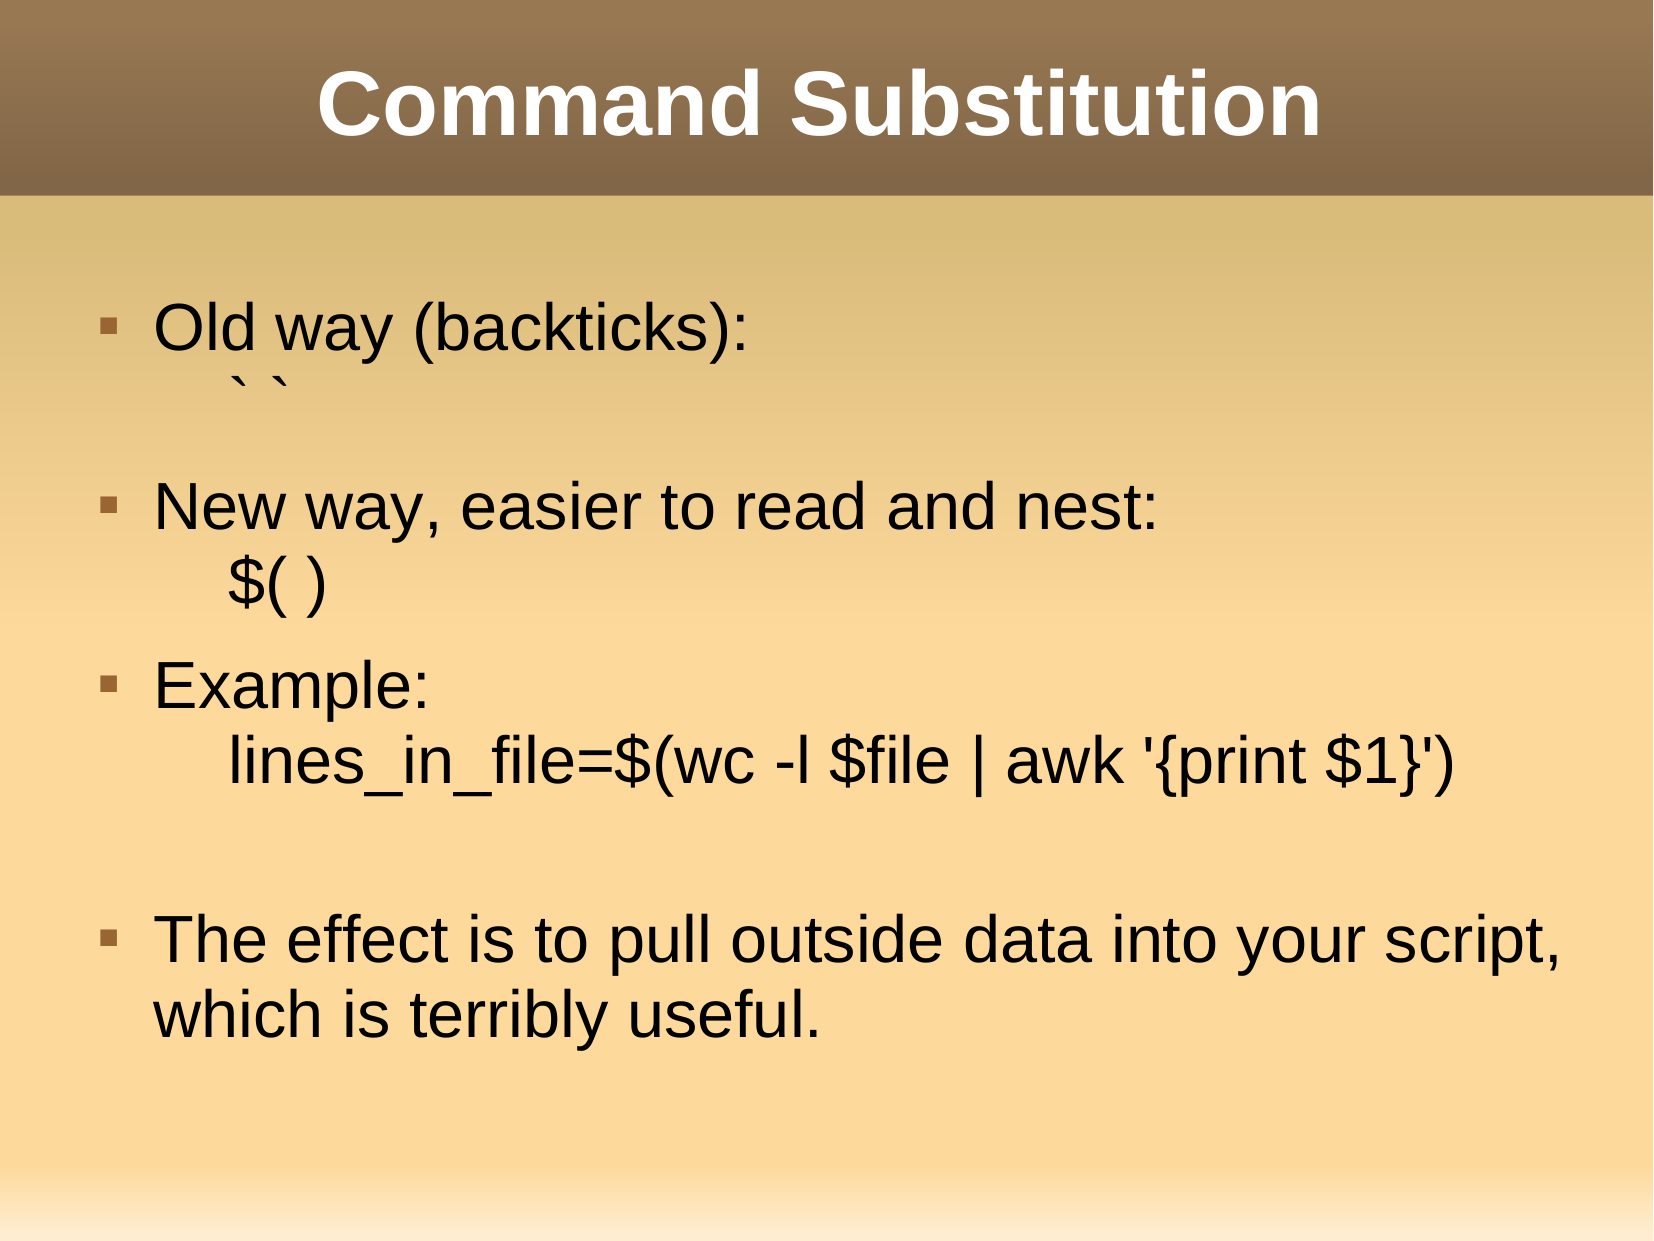

# Command Substitution
Old way (backticks):
	` `
New way, easier to read and nest:
	$( )
Example:
	lines_in_file=$(wc -l $file | awk '{print $1}')
The effect is to pull outside data into your script, which is terribly useful.